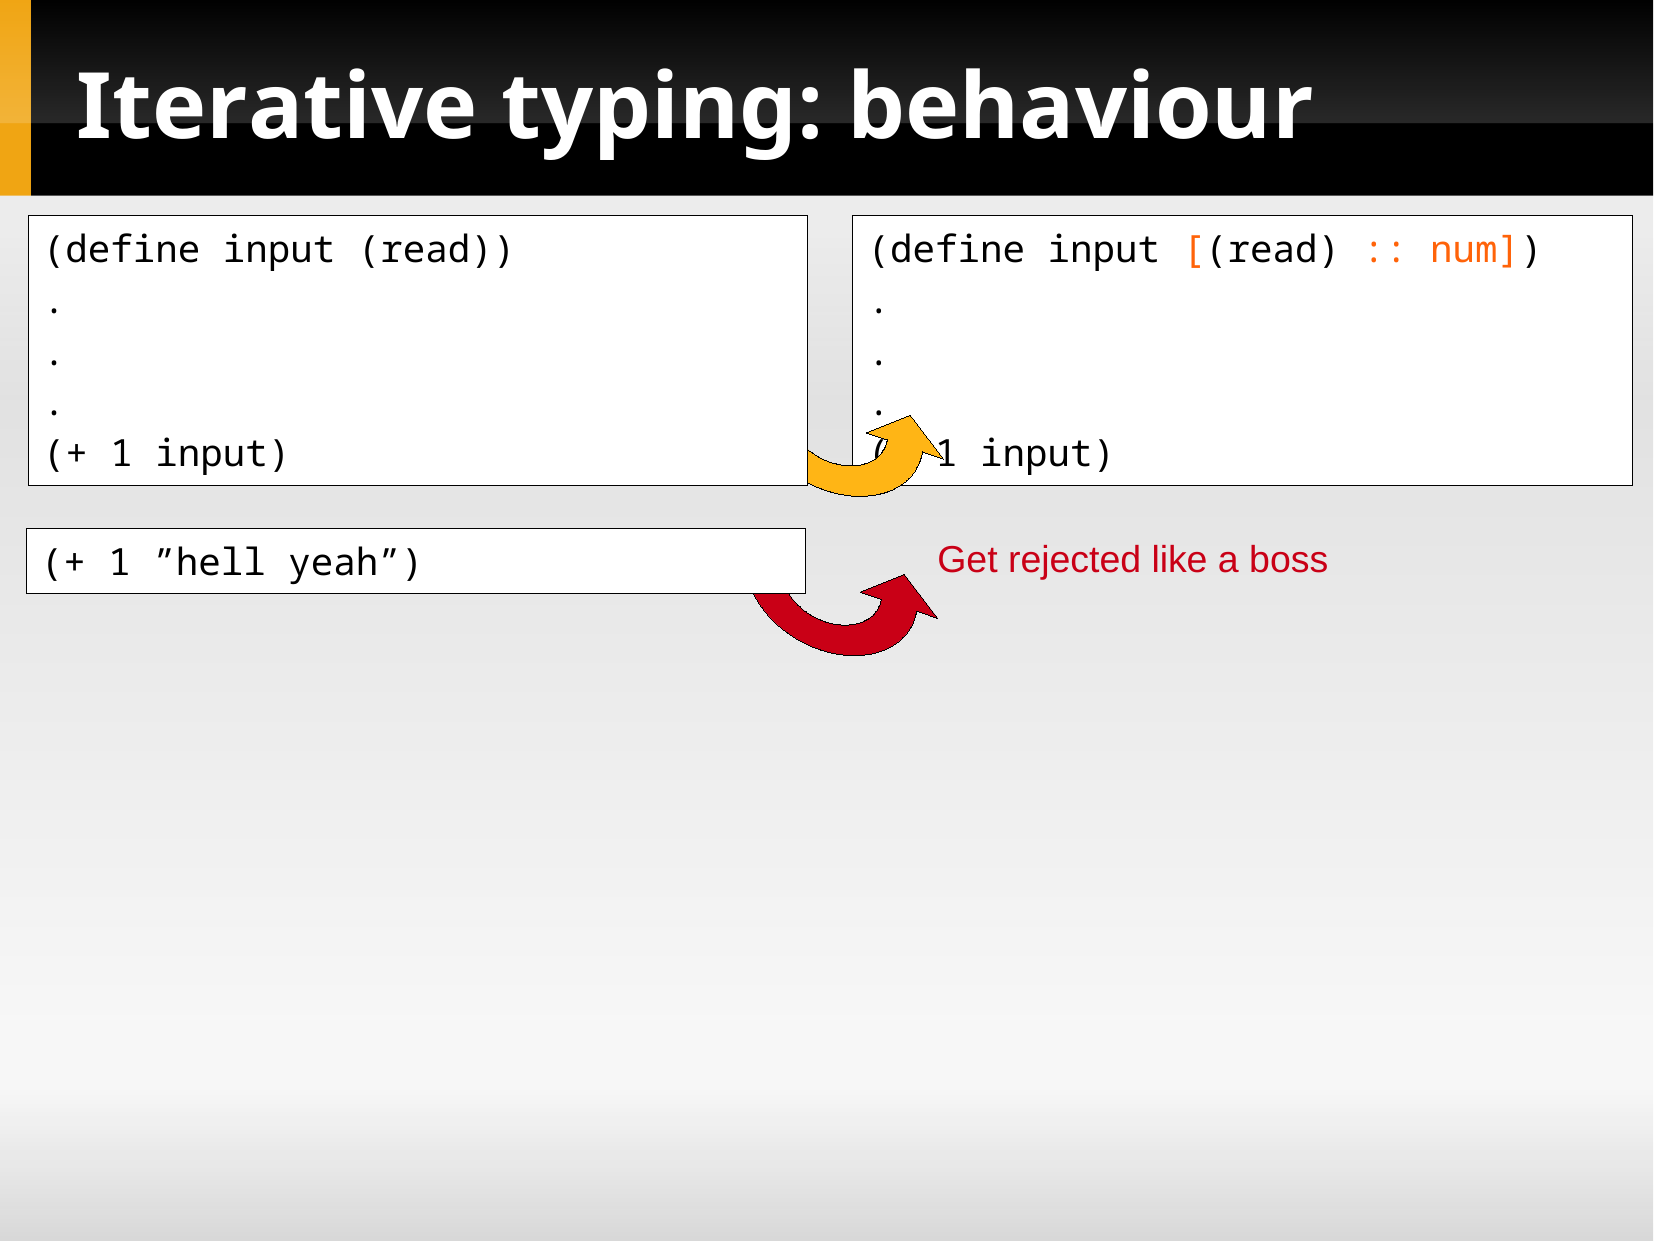

# Iterative typing: behaviour
(define input (read))
.
.
.
(+ 1 input)
(define input [(read) :: num])
.
.
.
(+ 1 input)
(+ 1 ”hell yeah”)
Get rejected like a boss